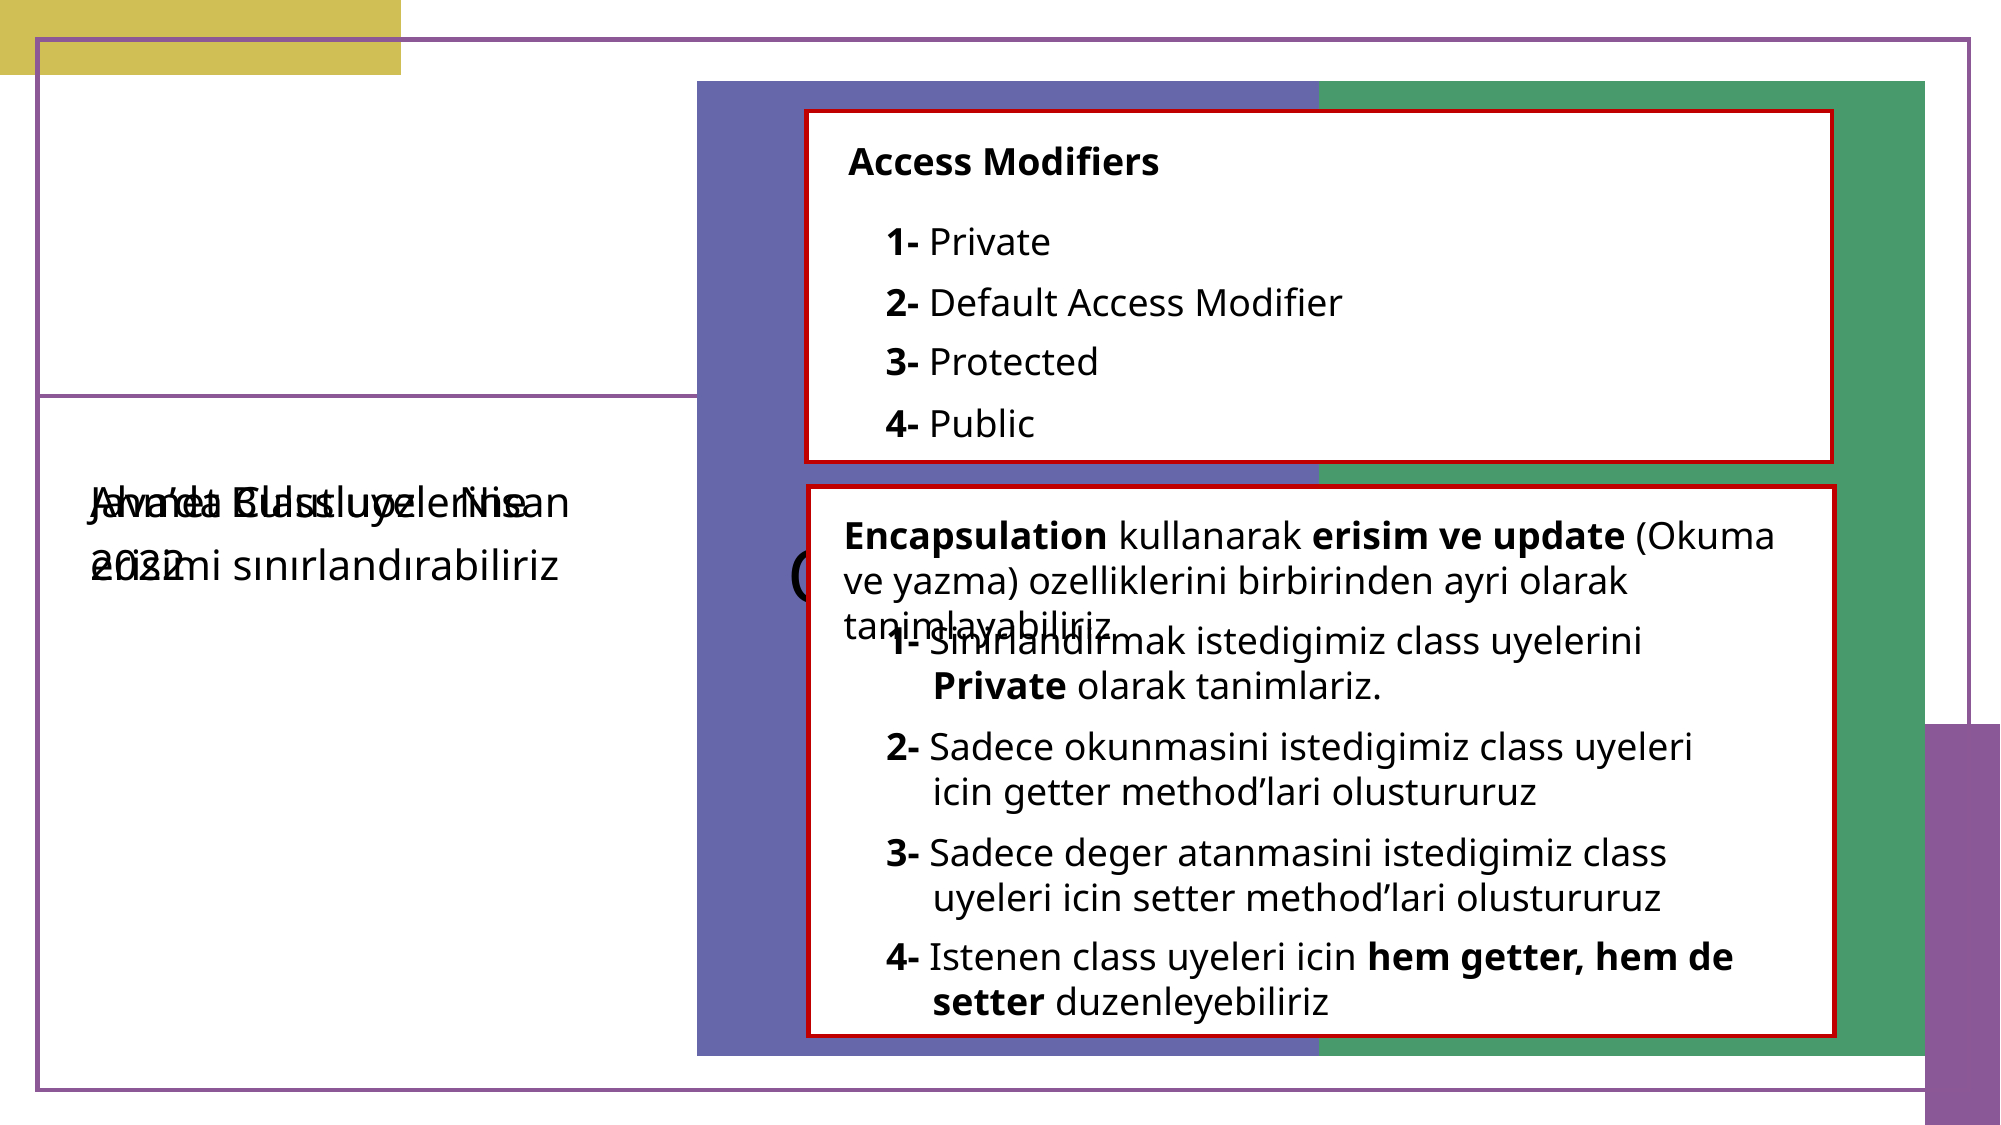

Access Modifiers
# OOP 1
1- Private
2- Default Access Modifier
3- Protected
4- Public
Java’da Class uyelerine erisimi sınırlandırabiliriz
Ahmet Bulutluoz Nisan 2022
Encapsulation kullanarak erisim ve update (Okuma ve yazma) ozelliklerini birbirinden ayri olarak tanimlayabiliriz
1- Sinirlandirmak istedigimiz class uyelerini Private olarak tanimlariz.
2- Sadece okunmasini istedigimiz class uyeleri icin getter method’lari olustururuz
3- Sadece deger atanmasini istedigimiz class uyeleri icin setter method’lari olustururuz
4- Istenen class uyeleri icin hem getter, hem de setter duzenleyebiliriz